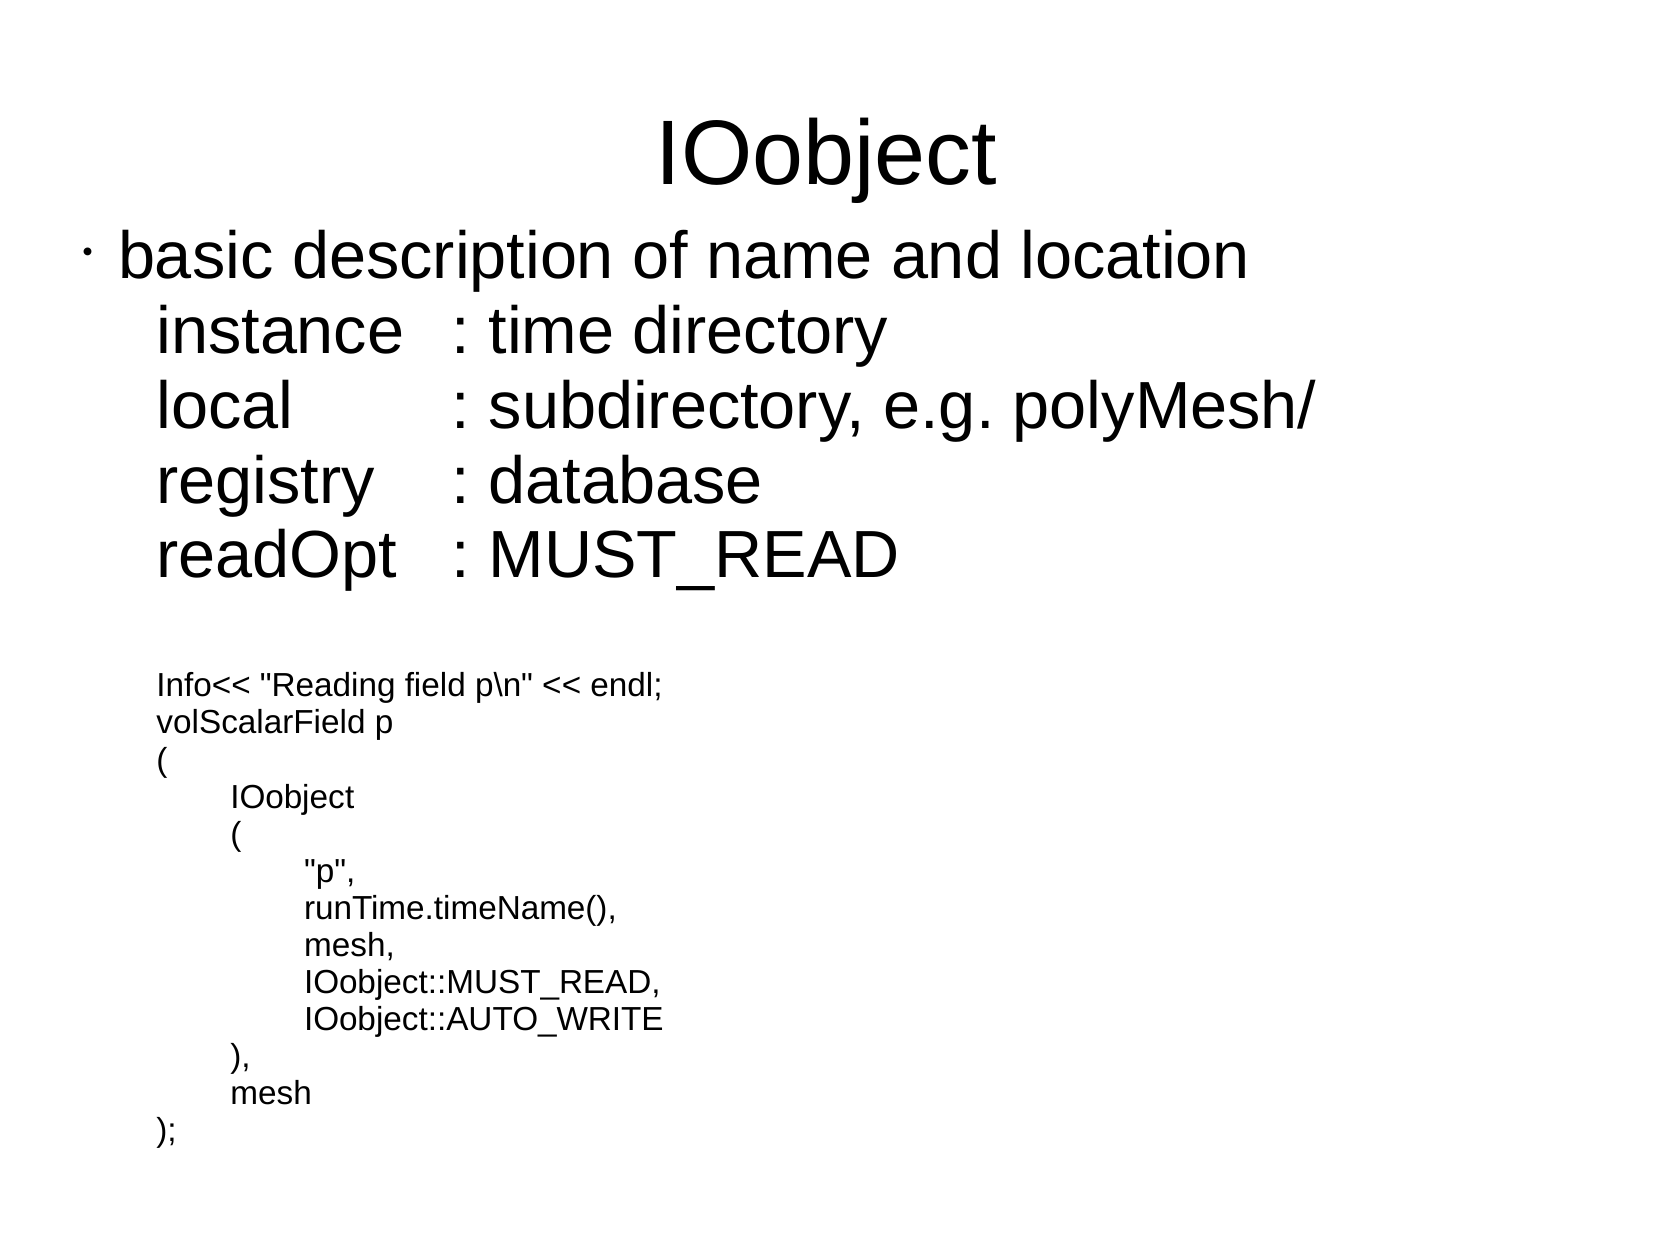

# IOobject
basic description of name and location
	instance	: time directory
	local			: subdirectory, e.g. polyMesh/
	registry		: database
	readOpt	: MUST_READ
	Info<< "Reading field p\n" << endl;
	volScalarField p
	(
		IOobject
		(
			"p",
			runTime.timeName(),
			mesh,
			IOobject::MUST_READ,
			IOobject::AUTO_WRITE
 	),
 	mesh
 	);